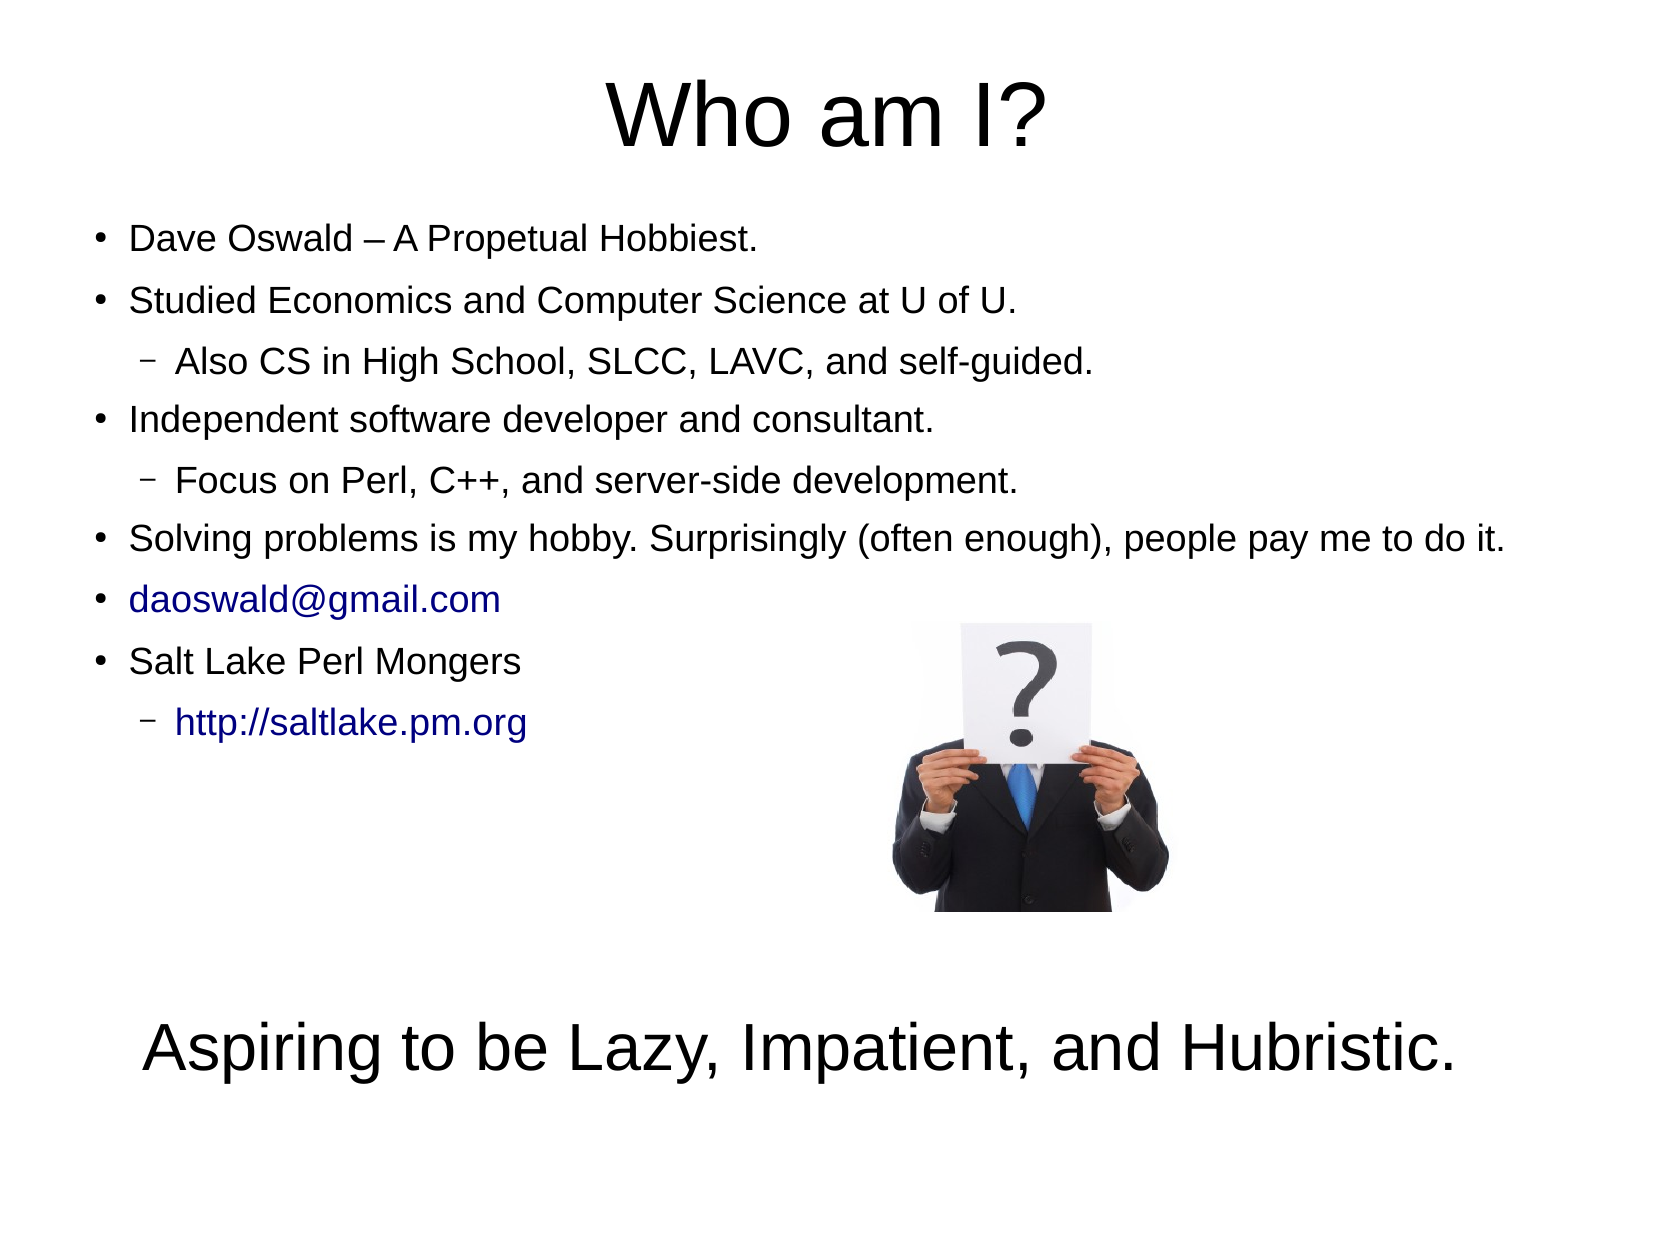

# Who am I?
Dave Oswald – A Propetual Hobbiest.
Studied Economics and Computer Science at U of U.
Also CS in High School, SLCC, LAVC, and self-guided.
Independent software developer and consultant.
Focus on Perl, C++, and server-side development.
Solving problems is my hobby. Surprisingly (often enough), people pay me to do it.
daoswald@gmail.com
Salt Lake Perl Mongers
http://saltlake.pm.org
Aspiring to be Lazy, Impatient, and Hubristic.